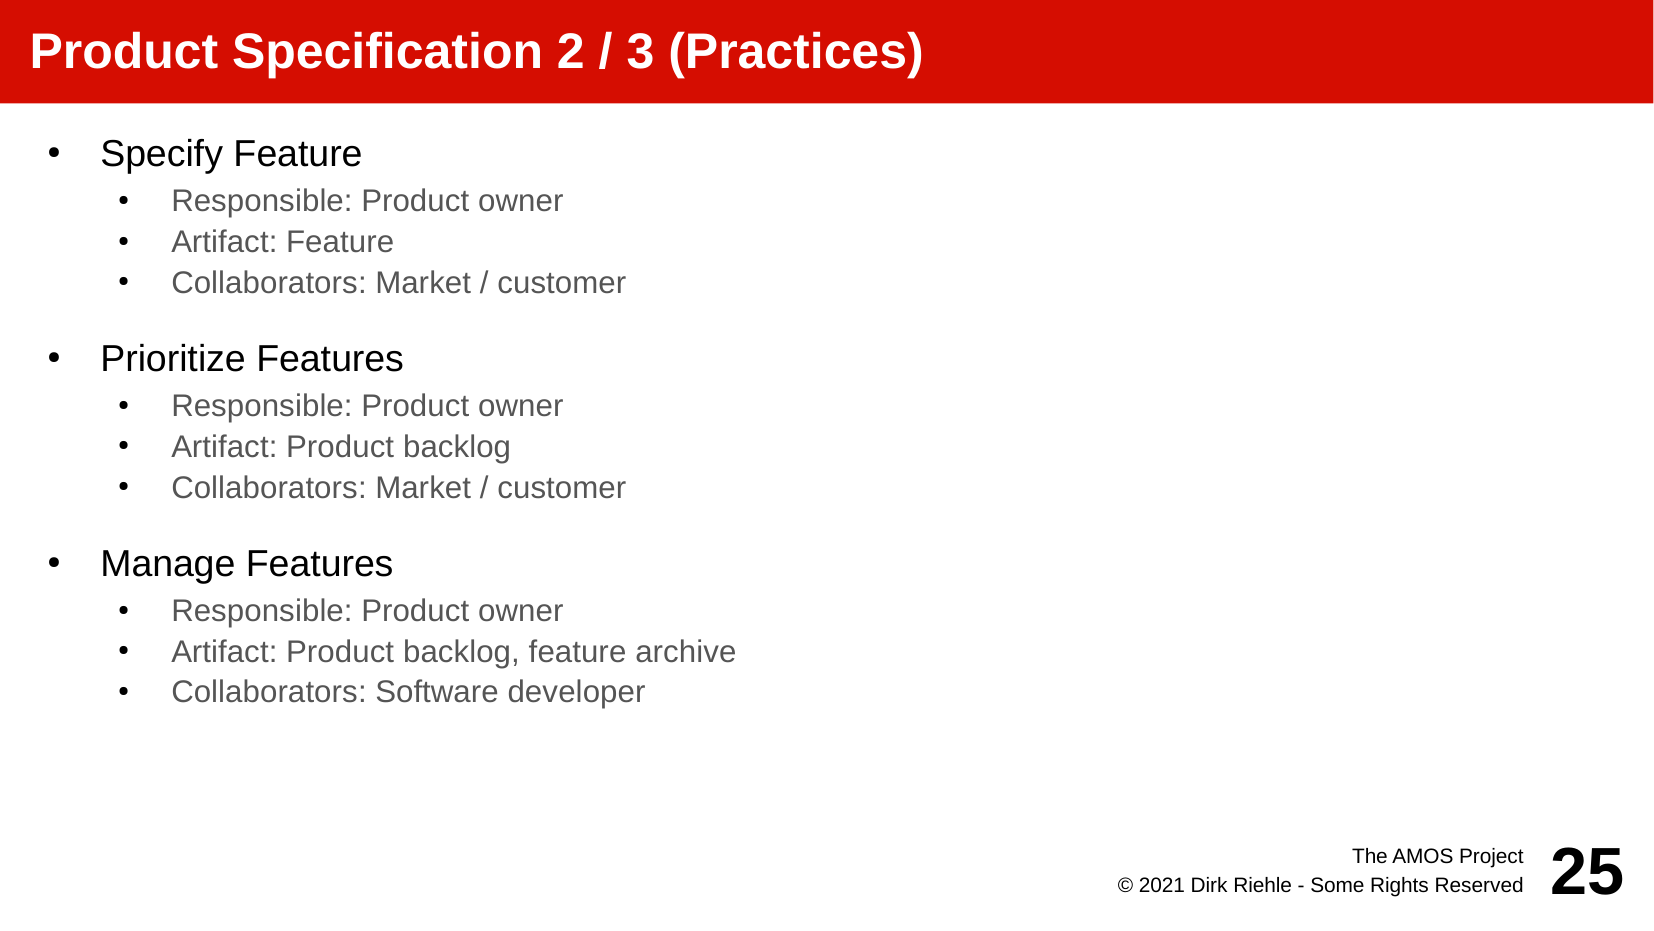

# Product Specification 2 / 3 (Practices)
Specify Feature
Responsible: Product owner
Artifact: Feature
Collaborators: Market / customer
Prioritize Features
Responsible: Product owner
Artifact: Product backlog
Collaborators: Market / customer
Manage Features
Responsible: Product owner
Artifact: Product backlog, feature archive
Collaborators: Software developer
The AMOS Project
25
© 2021 Dirk Riehle - Some Rights Reserved